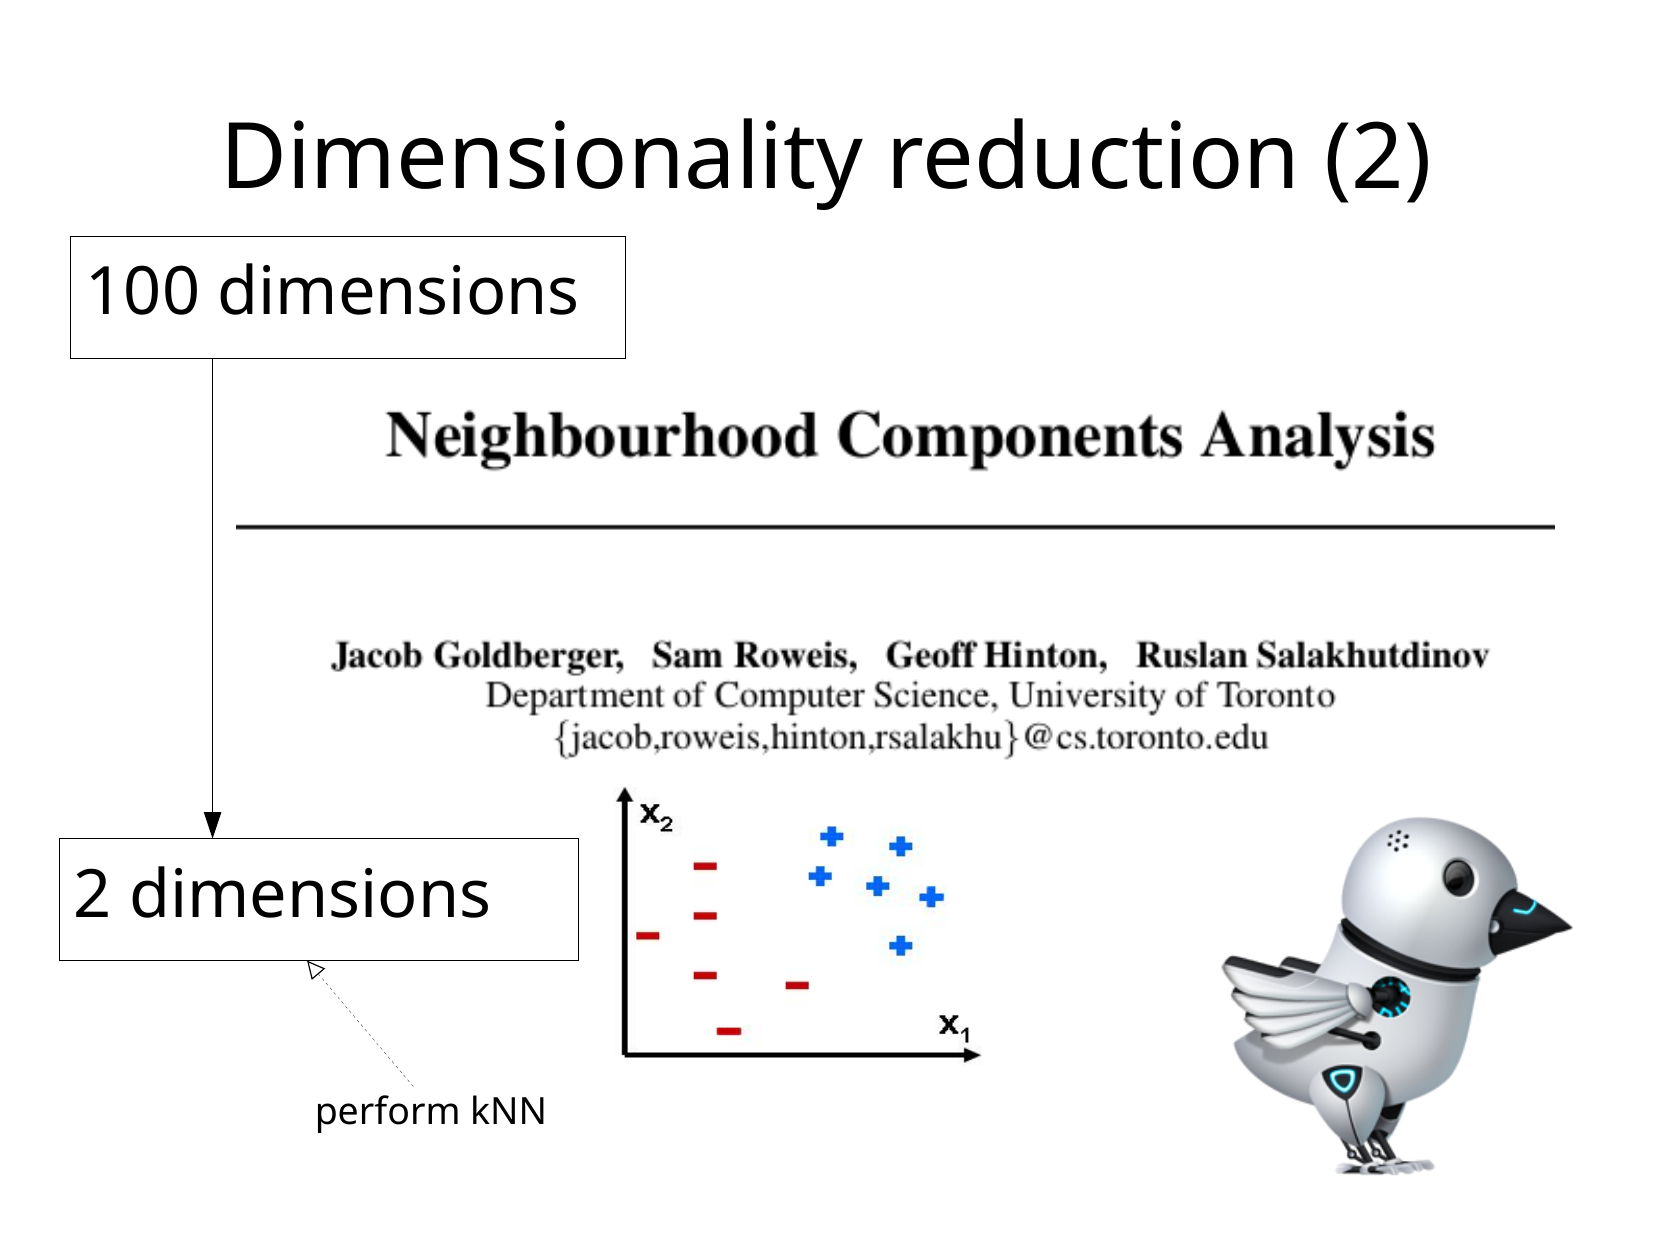

# Dimensionality reduction (2)
100 dimensions
2 dimensions
perform kNN